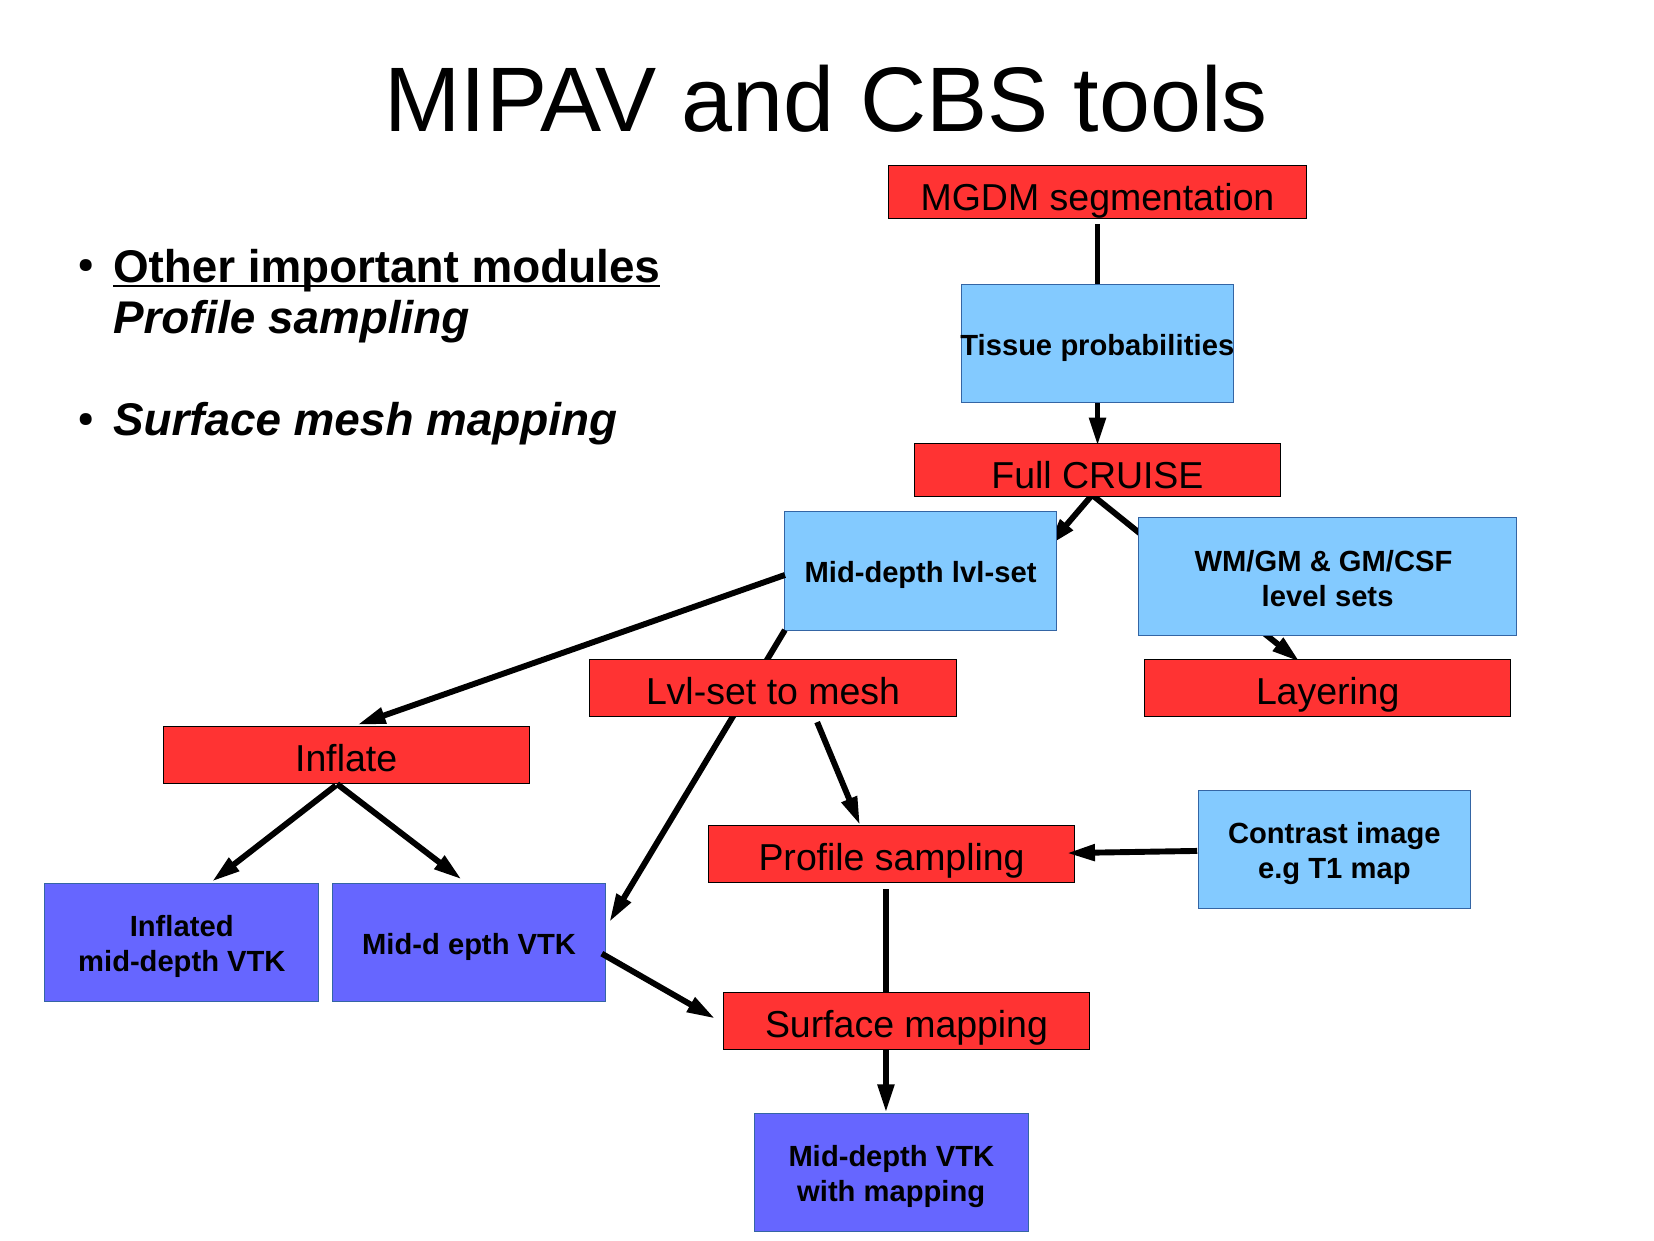

# MIPAV and CBS tools
MGDM segmentation
Other important modules
Profile sampling
Surface mesh mapping
Tissue probabilities
Full CRUISE
Mid-depth lvl-set
WM/GM & GM/CSF
level sets
Lvl-set to mesh
Layering
Inflate
Contrast image
e.g T1 map
Profile sampling
Inflated
mid-depth VTK
Mid-d epth VTK
Surface mapping
Mid-depth VTK
with mapping